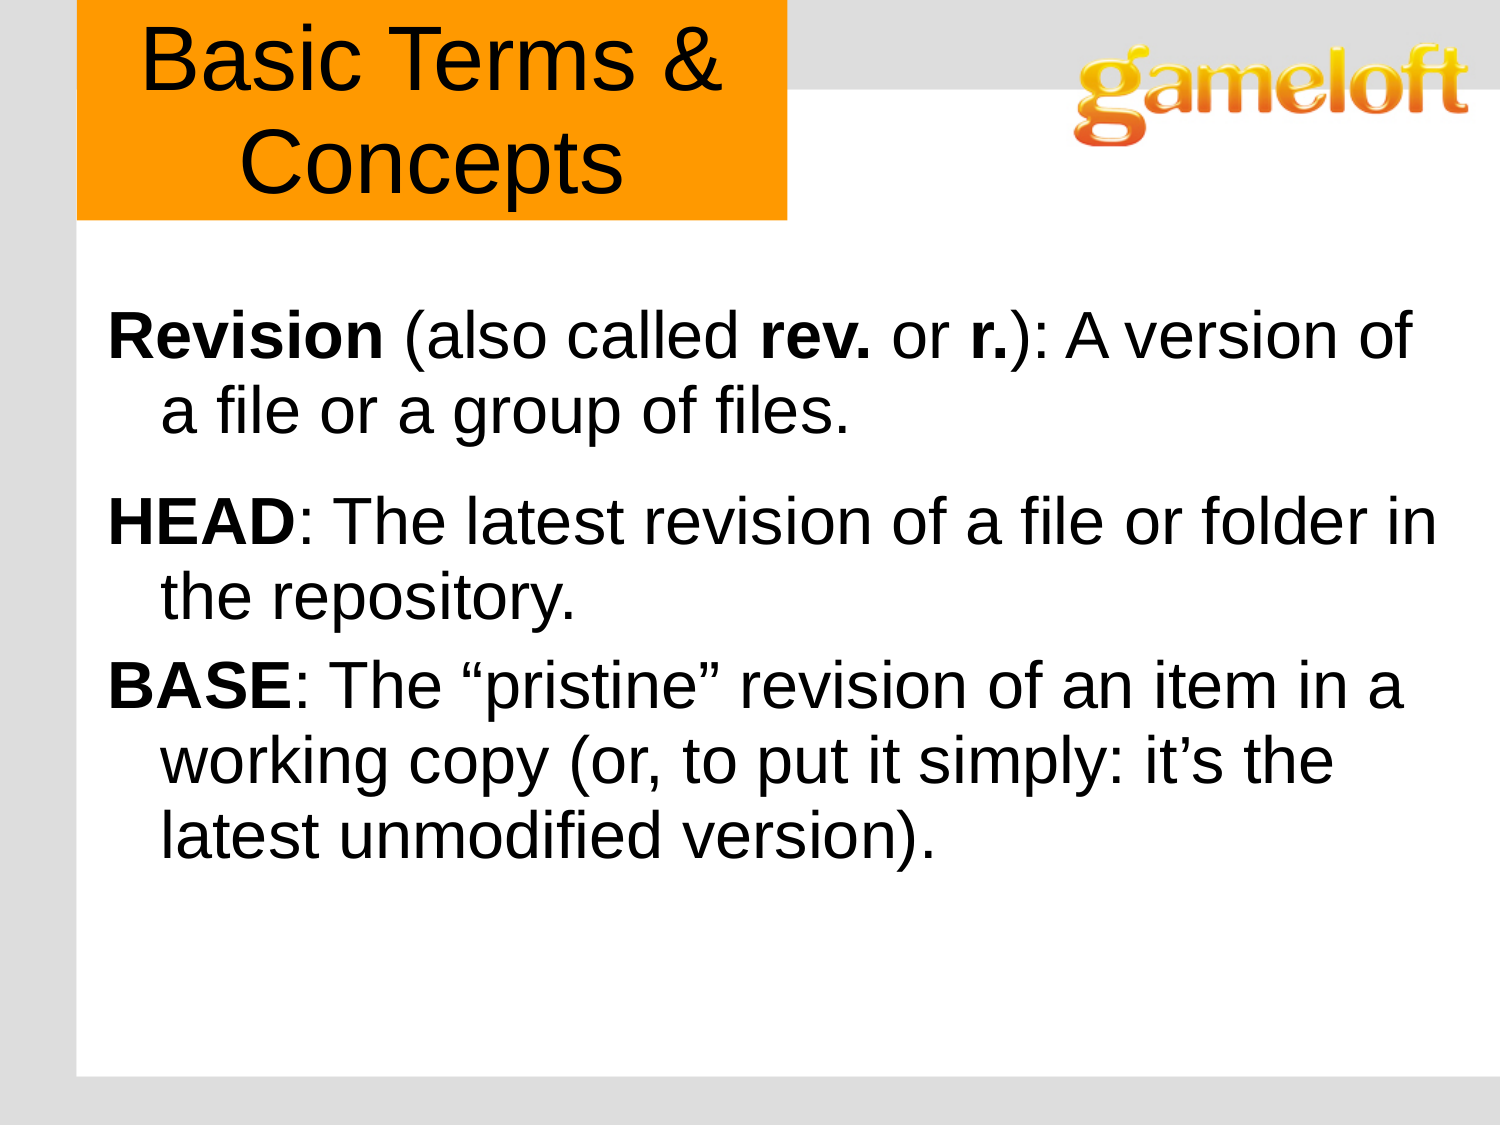

# Basic Terms & Concepts
Revision (also called rev. or r.): A version of a file or a group of files.
HEAD: The latest revision of a file or folder in the repository.
BASE: The “pristine” revision of an item in a working copy (or, to put it simply: it’s the latest unmodified version).